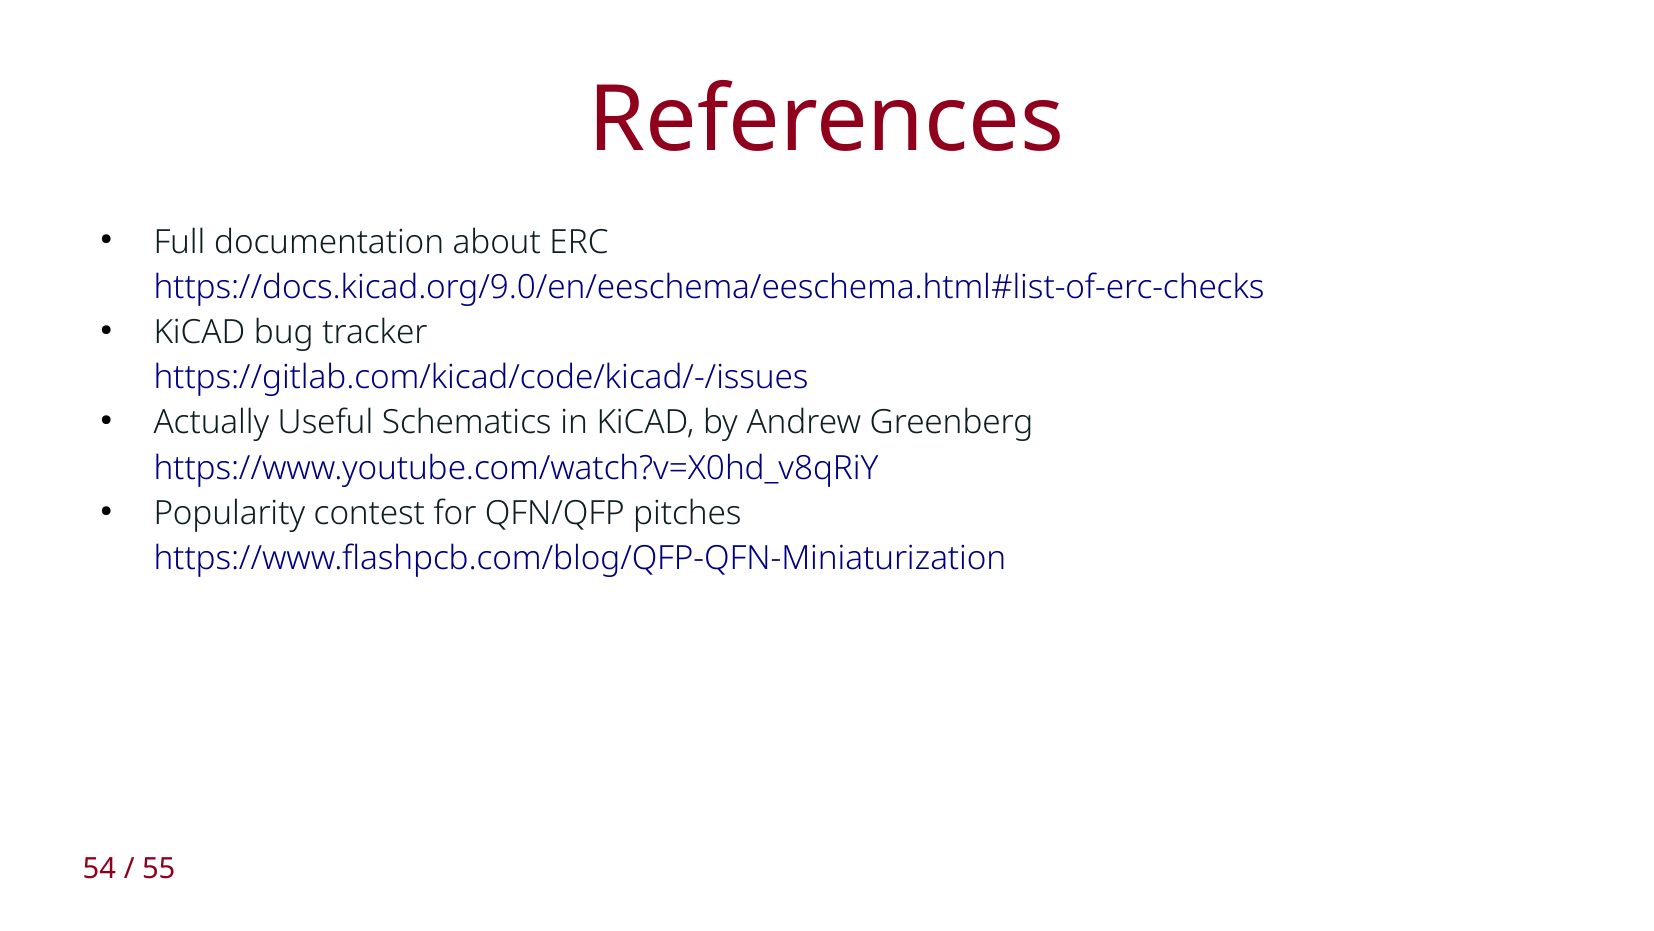

# References
Full documentation about ERC
https://docs.kicad.org/9.0/en/eeschema/eeschema.html#list-of-erc-checks
KiCAD bug tracker
https://gitlab.com/kicad/code/kicad/-/issues
Actually Useful Schematics in KiCAD, by Andrew Greenberg
https://www.youtube.com/watch?v=X0hd_v8qRiY
Popularity contest for QFN/QFP pitches
https://www.flashpcb.com/blog/QFP-QFN-Miniaturization
54